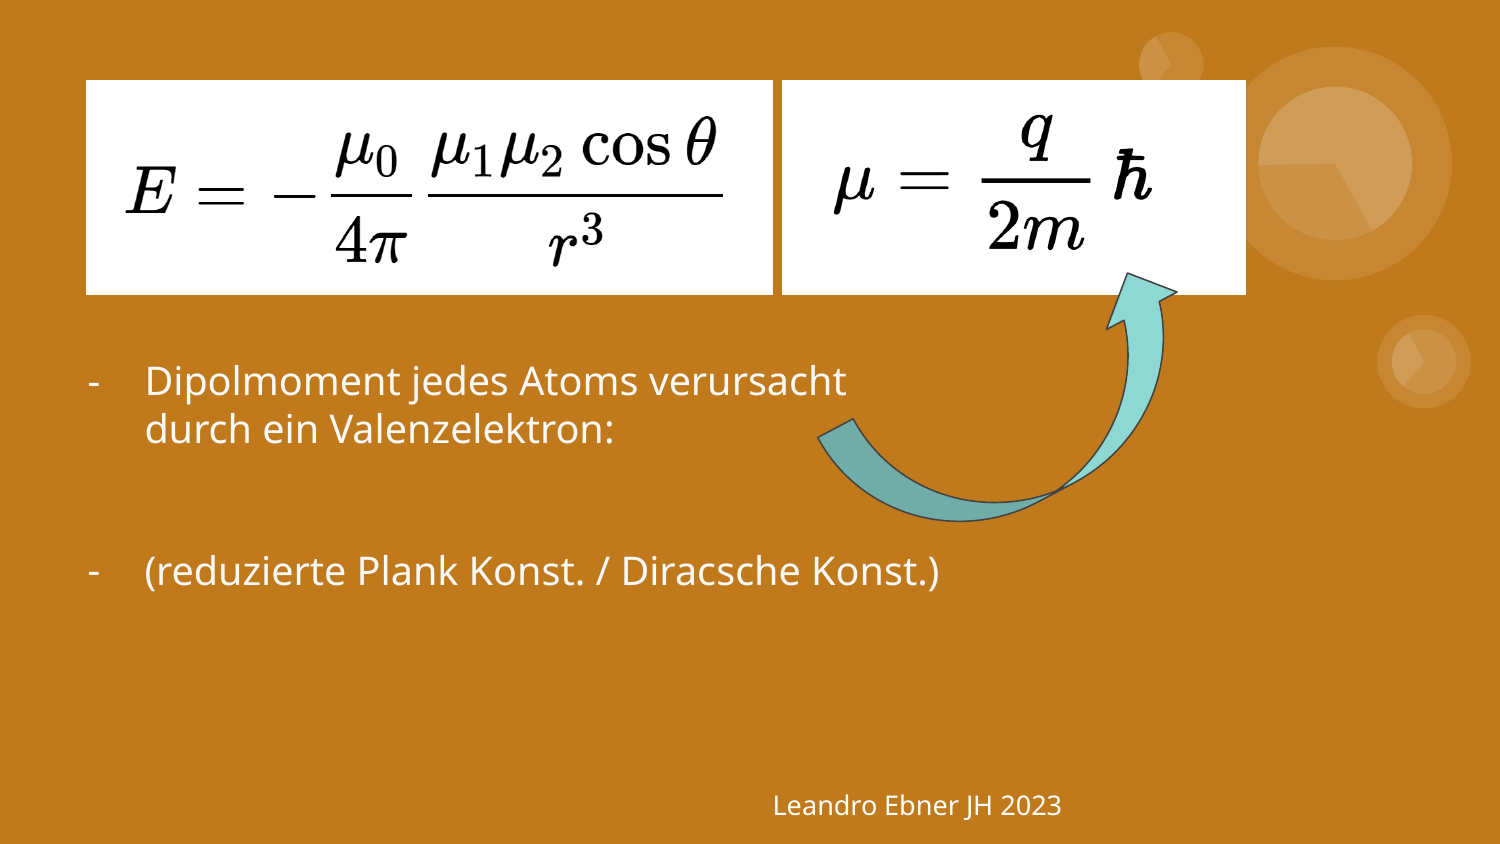

Dipolmoment jedes Atoms verursacht durch ein Valenzelektron:
(reduzierte Plank Konst. / Diracsche Konst.)